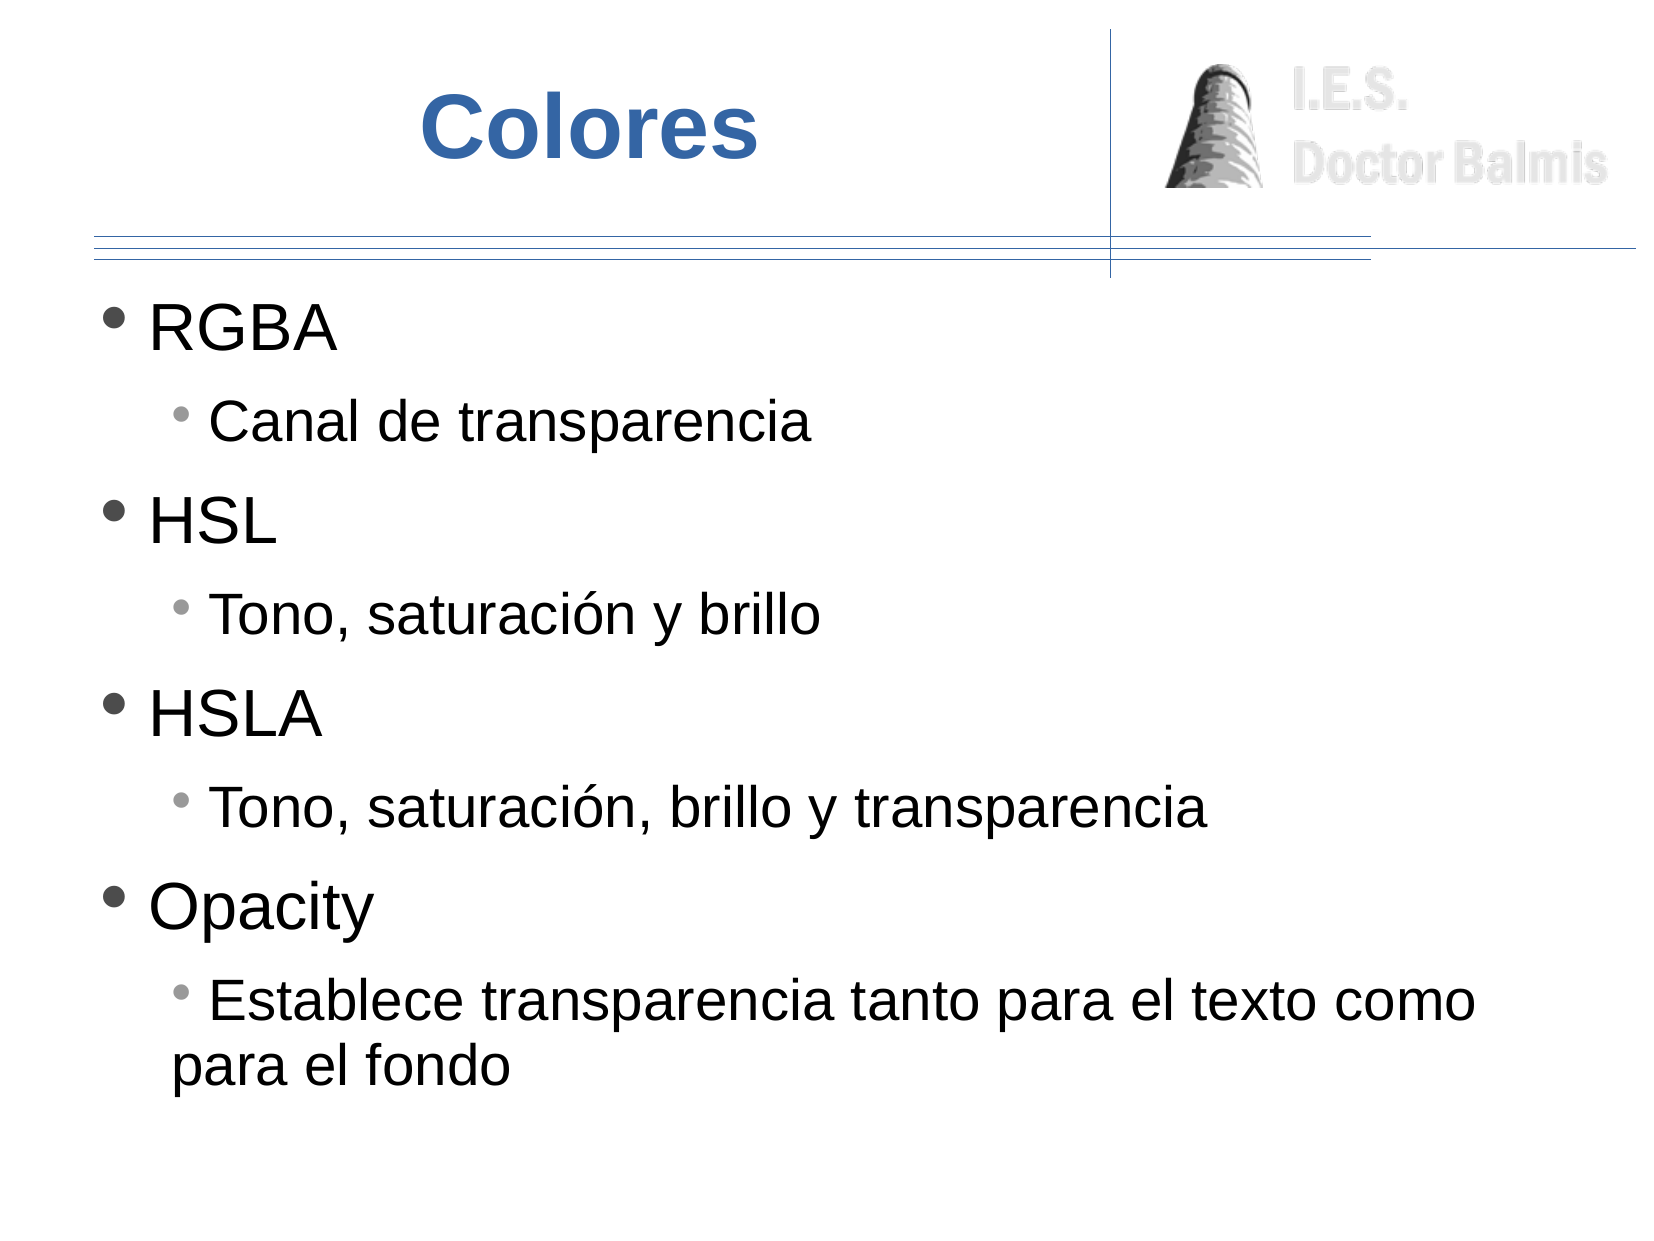

# Colores
 RGBA
 Canal de transparencia
 HSL
 Tono, saturación y brillo
 HSLA
 Tono, saturación, brillo y transparencia
 Opacity
 Establece transparencia tanto para el texto como para el fondo